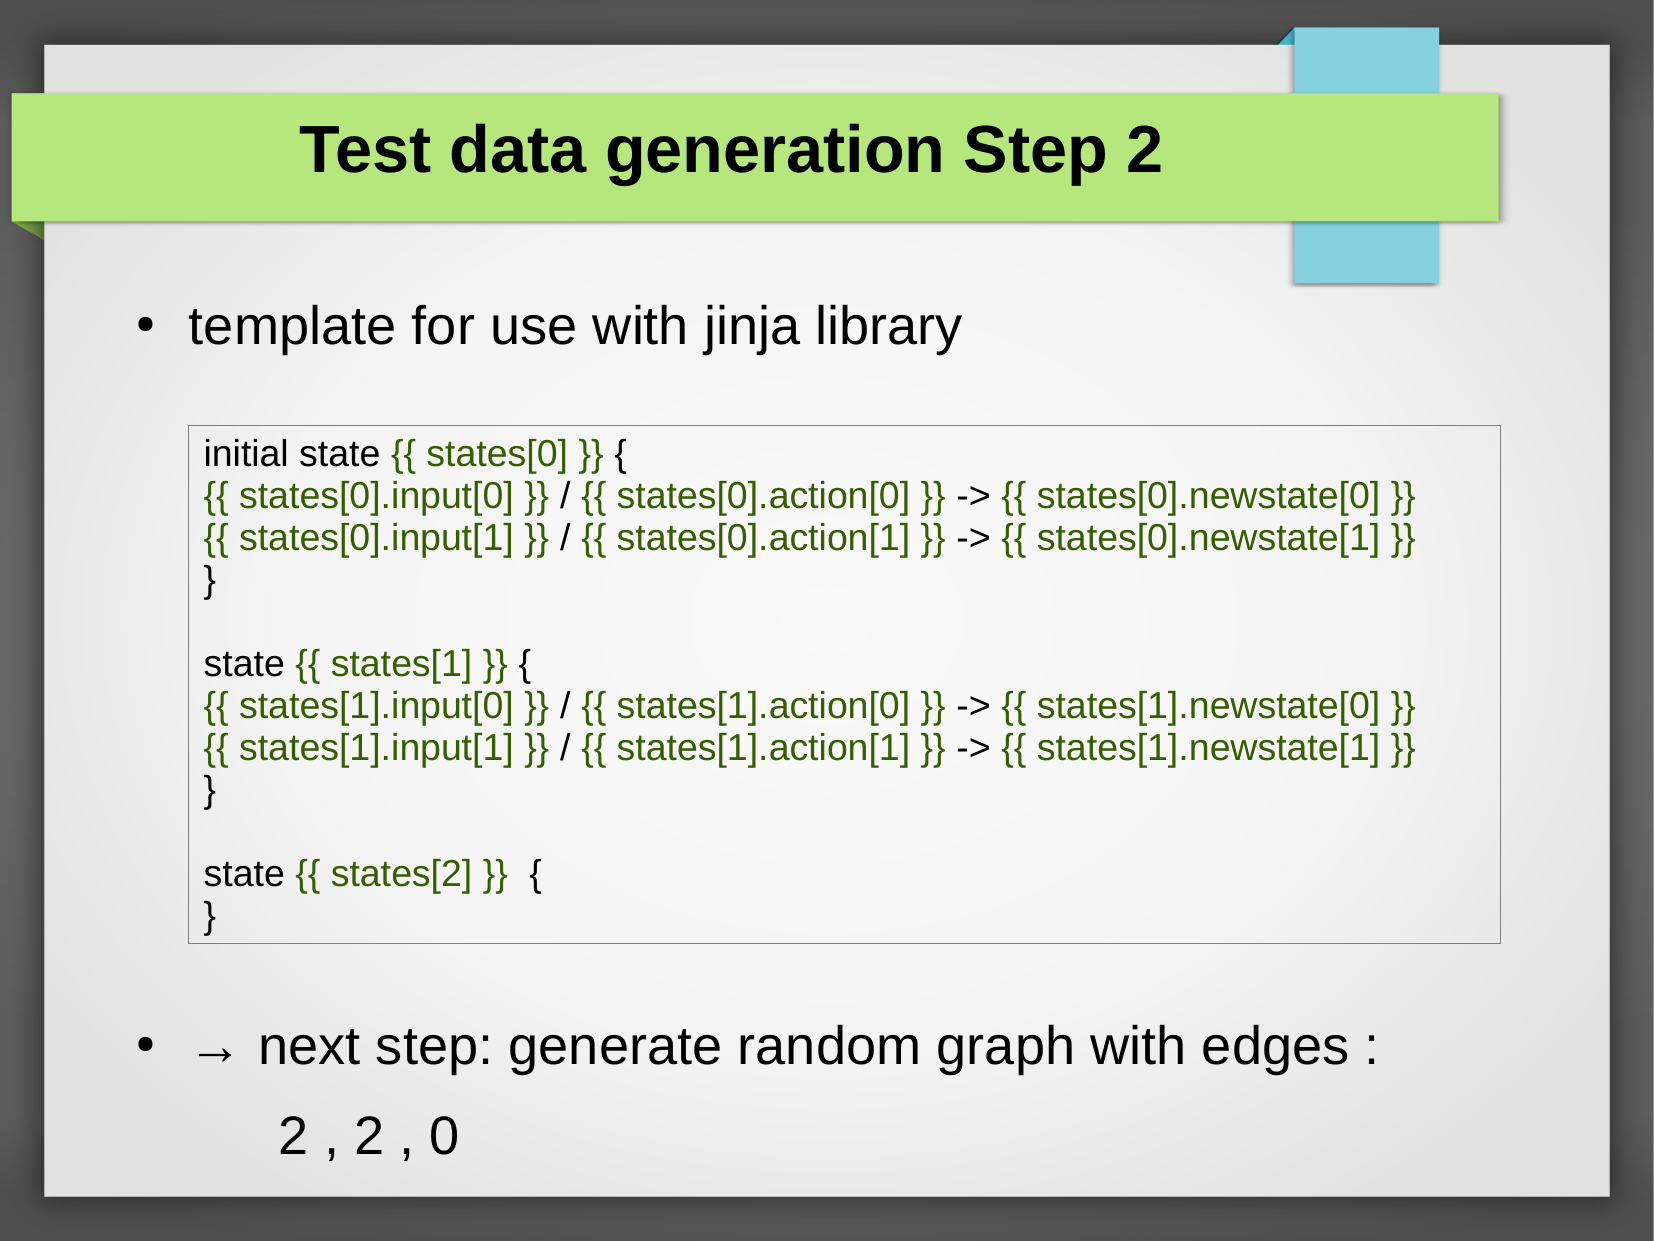

Test data generation Step 2
# template for use with jinja library
→ next step: generate random graph with edges :
 2 , 2 , 0
initial state {{ states[0] }} {
{{ states[0].input[0] }} / {{ states[0].action[0] }} -> {{ states[0].newstate[0] }}
{{ states[0].input[1] }} / {{ states[0].action[1] }} -> {{ states[0].newstate[1] }}
}
state {{ states[1] }} {
{{ states[1].input[0] }} / {{ states[1].action[0] }} -> {{ states[1].newstate[0] }}
{{ states[1].input[1] }} / {{ states[1].action[1] }} -> {{ states[1].newstate[1] }}
}
state {{ states[2] }} {
}